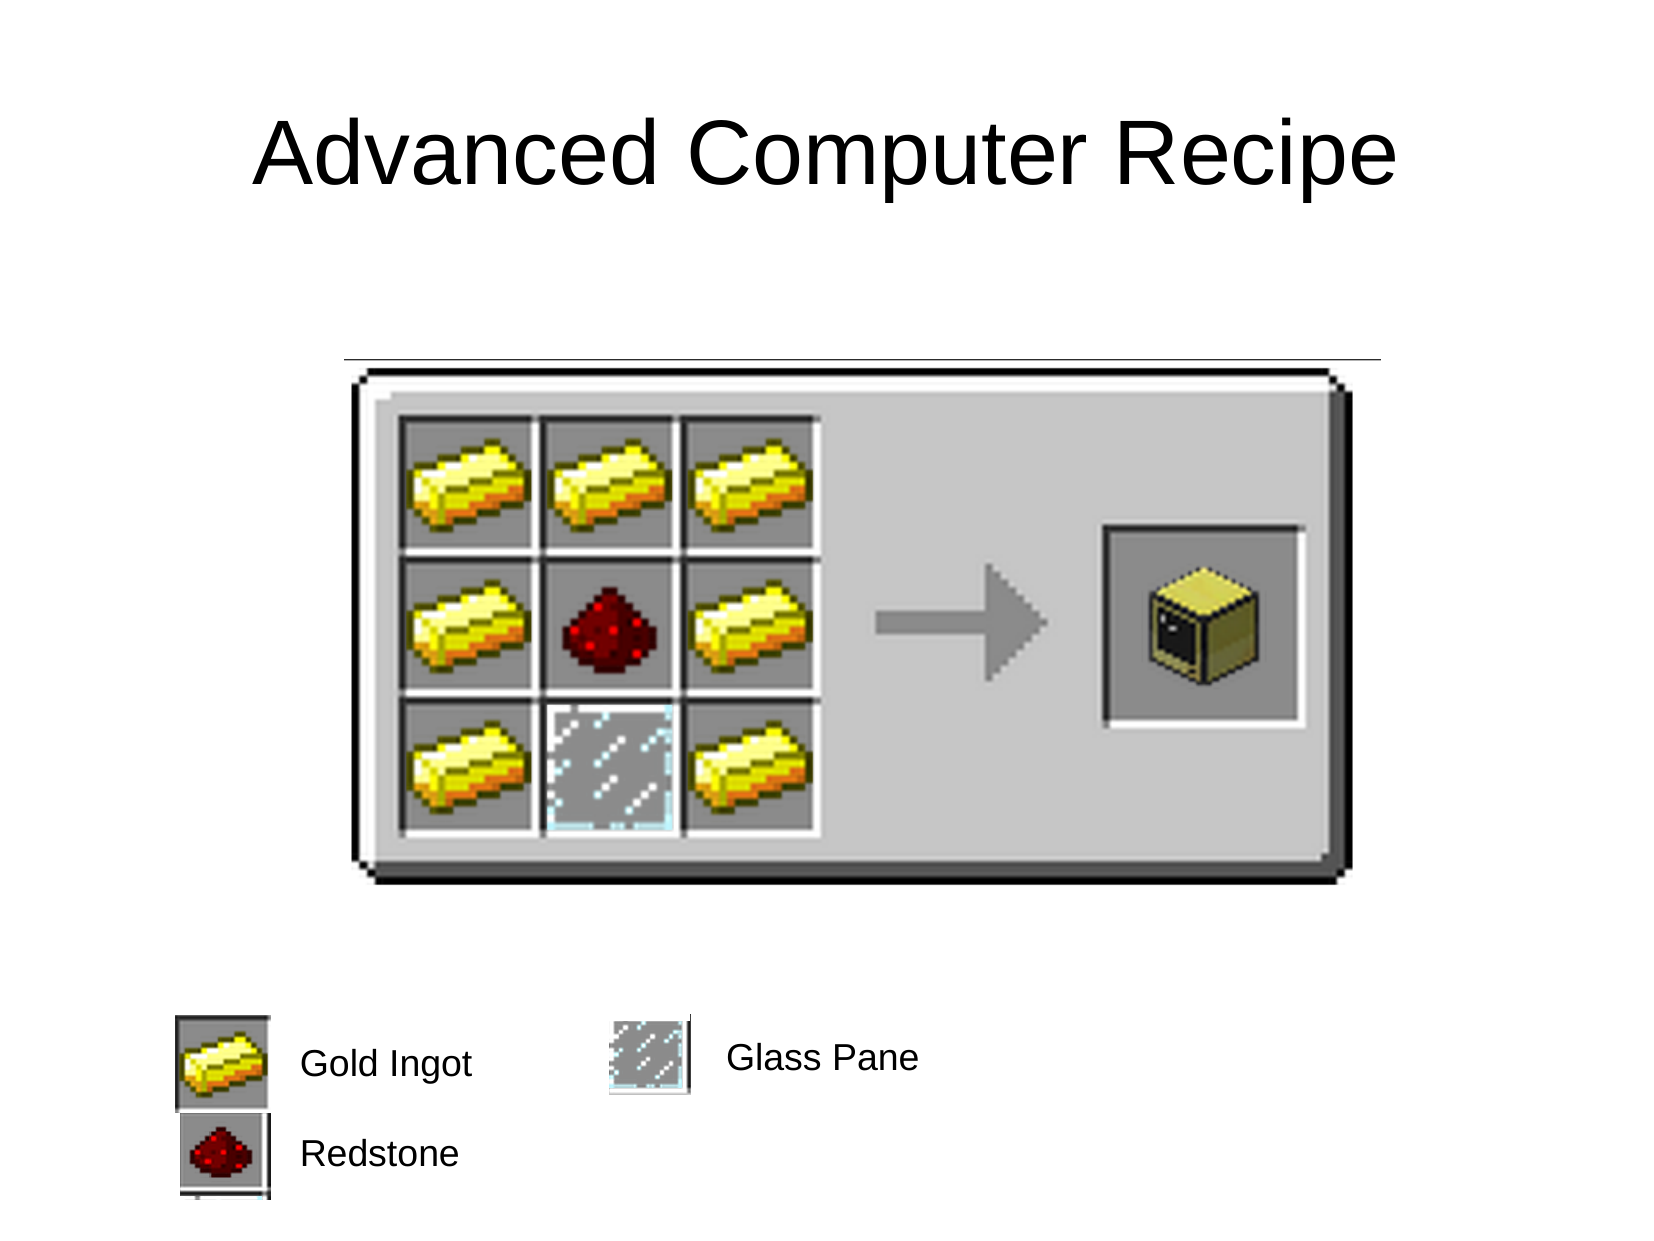

# Advanced Computer Recipe
Glass Pane
Gold Ingot
Redstone